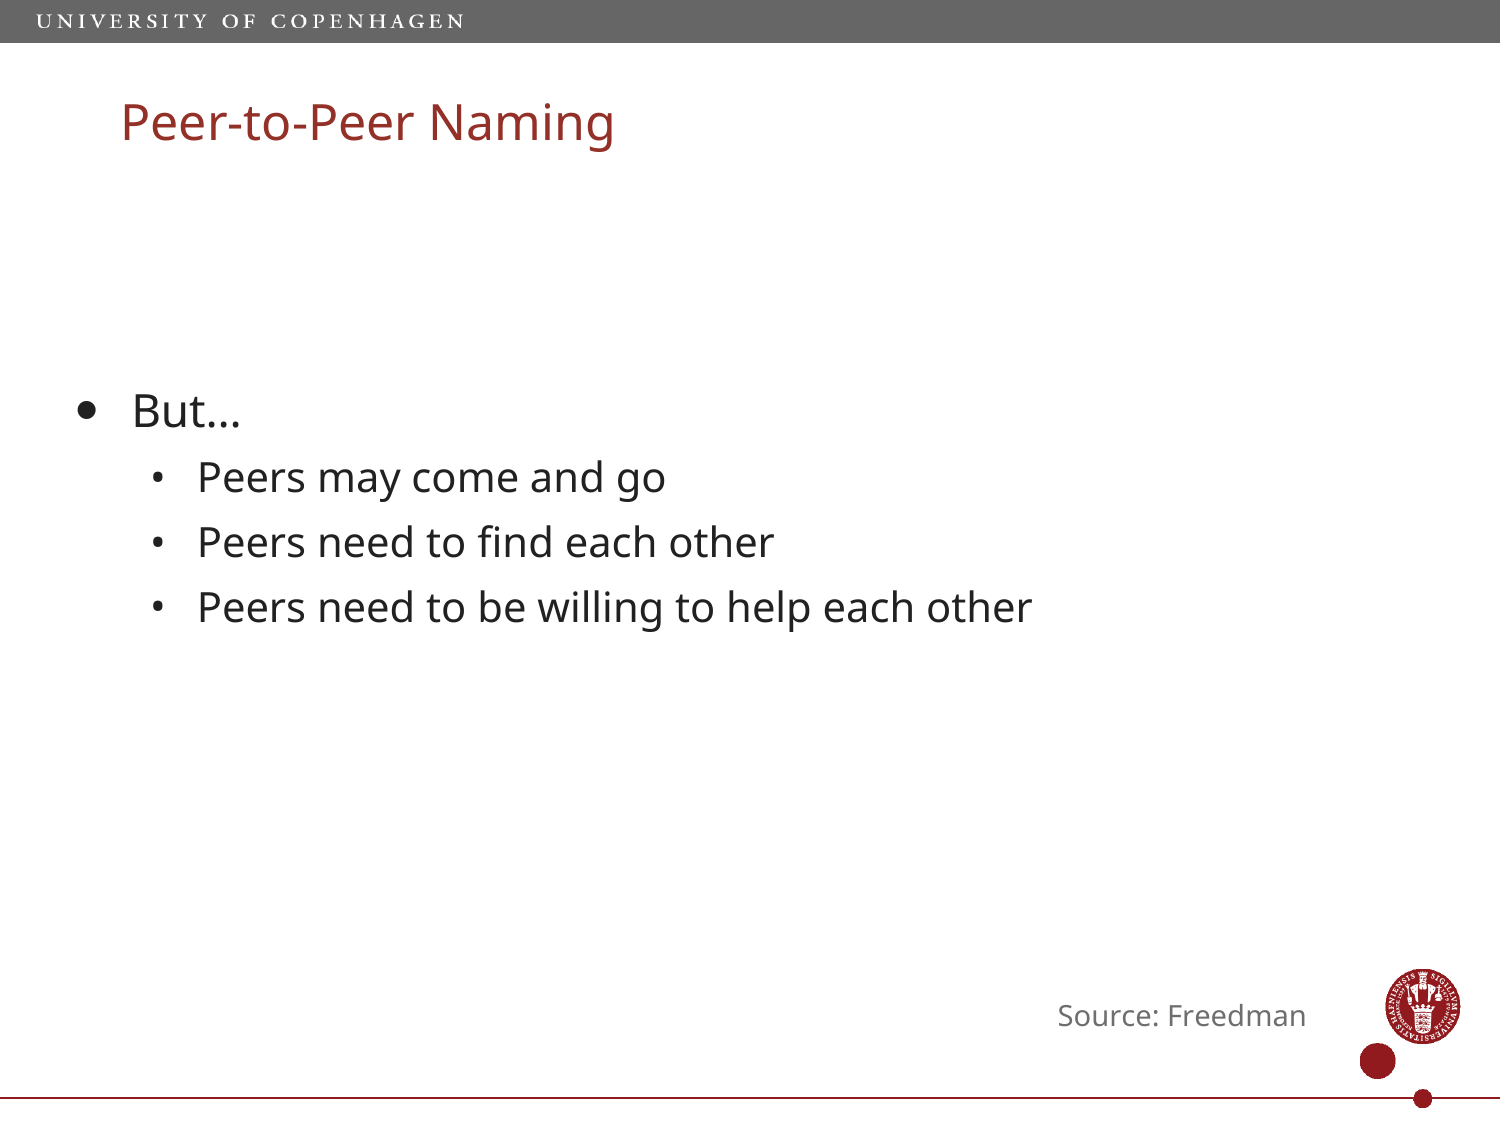

Peer-to-Peer Naming
# But…
Peers may come and go
Peers need to find each other
Peers need to be willing to help each other
Source: Freedman